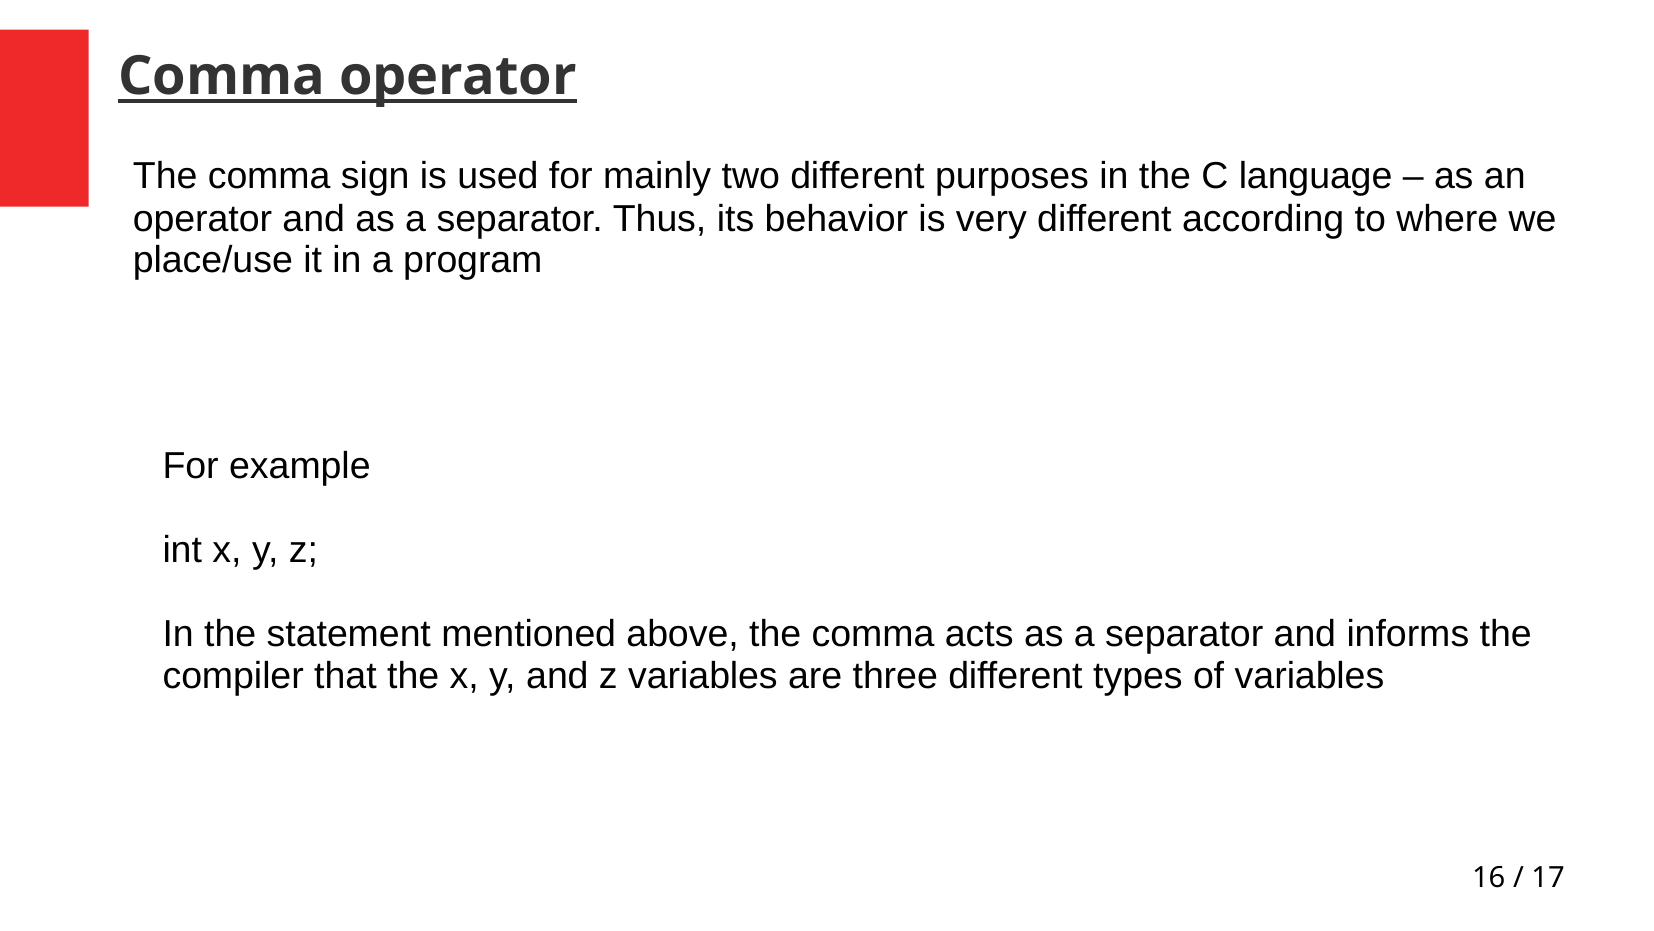

# Comma operator
The comma sign is used for mainly two different purposes in the C language – as an operator and as a separator. Thus, its behavior is very different according to where we place/use it in a program
For example
int x, y, z;
In the statement mentioned above, the comma acts as a separator and informs the compiler that the x, y, and z variables are three different types of variables
16